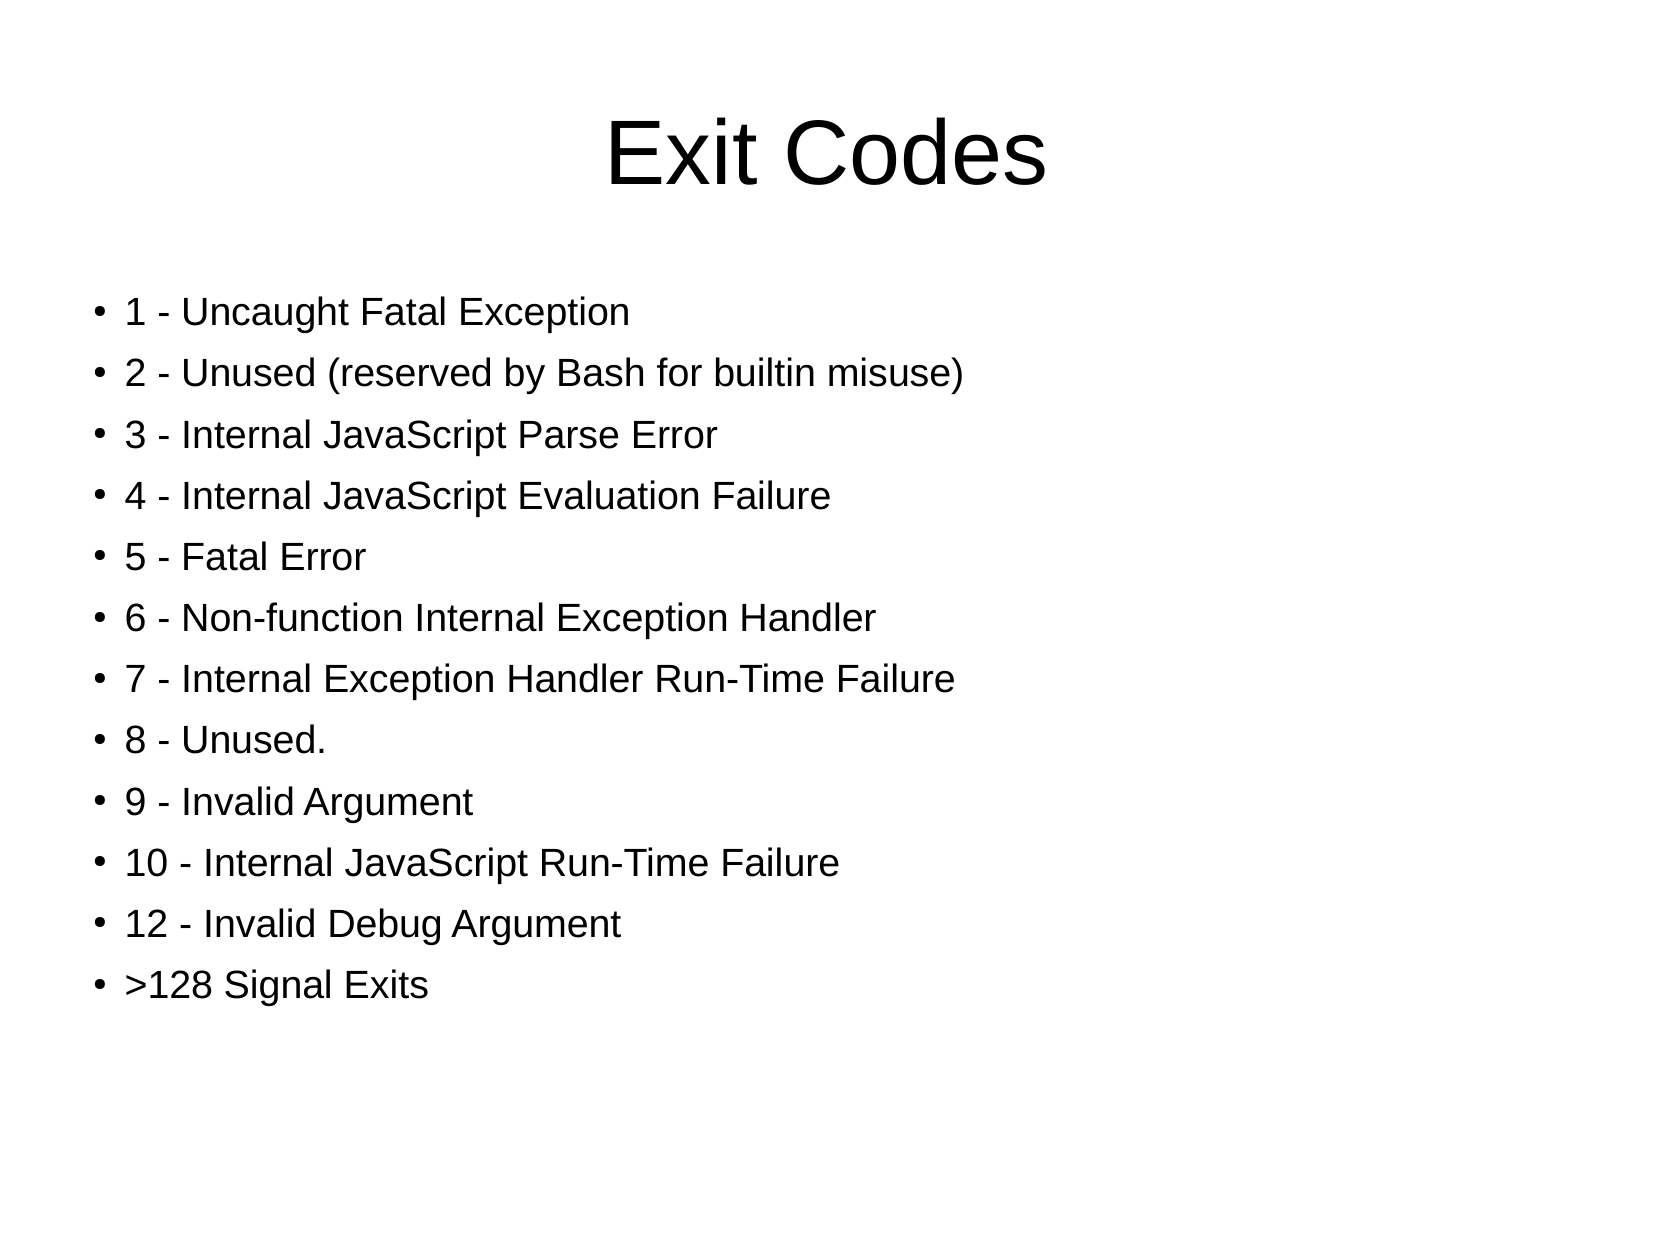

# Exit Codes
1 - Uncaught Fatal Exception
2 - Unused (reserved by Bash for builtin misuse)
3 - Internal JavaScript Parse Error
4 - Internal JavaScript Evaluation Failure
5 - Fatal Error
6 - Non-function Internal Exception Handler
7 - Internal Exception Handler Run-Time Failure
8 - Unused.
9 - Invalid Argument
10 - Internal JavaScript Run-Time Failure
12 - Invalid Debug Argument
>128 Signal Exits